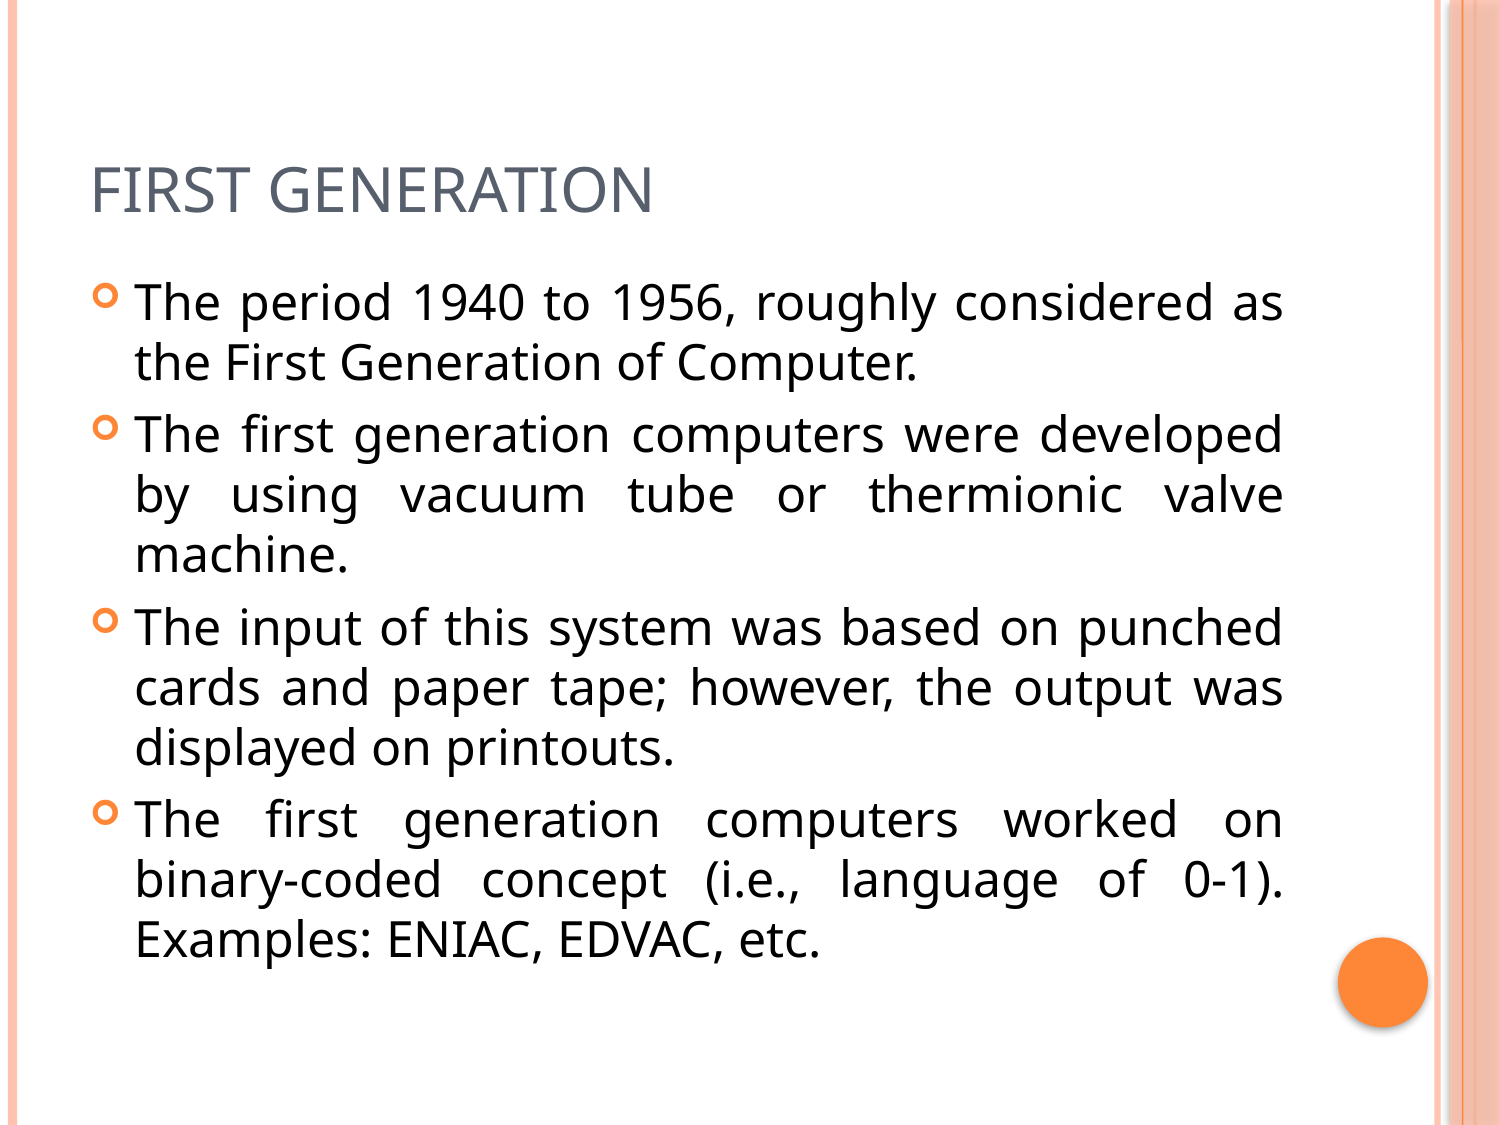

# First Generation
The period 1940 to 1956, roughly considered as the First Generation of Computer.
The first generation computers were developed by using vacuum tube or thermionic valve machine.
The input of this system was based on punched cards and paper tape; however, the output was displayed on printouts.
The first generation computers worked on binary-coded concept (i.e., language of 0-1). Examples: ENIAC, EDVAC, etc.